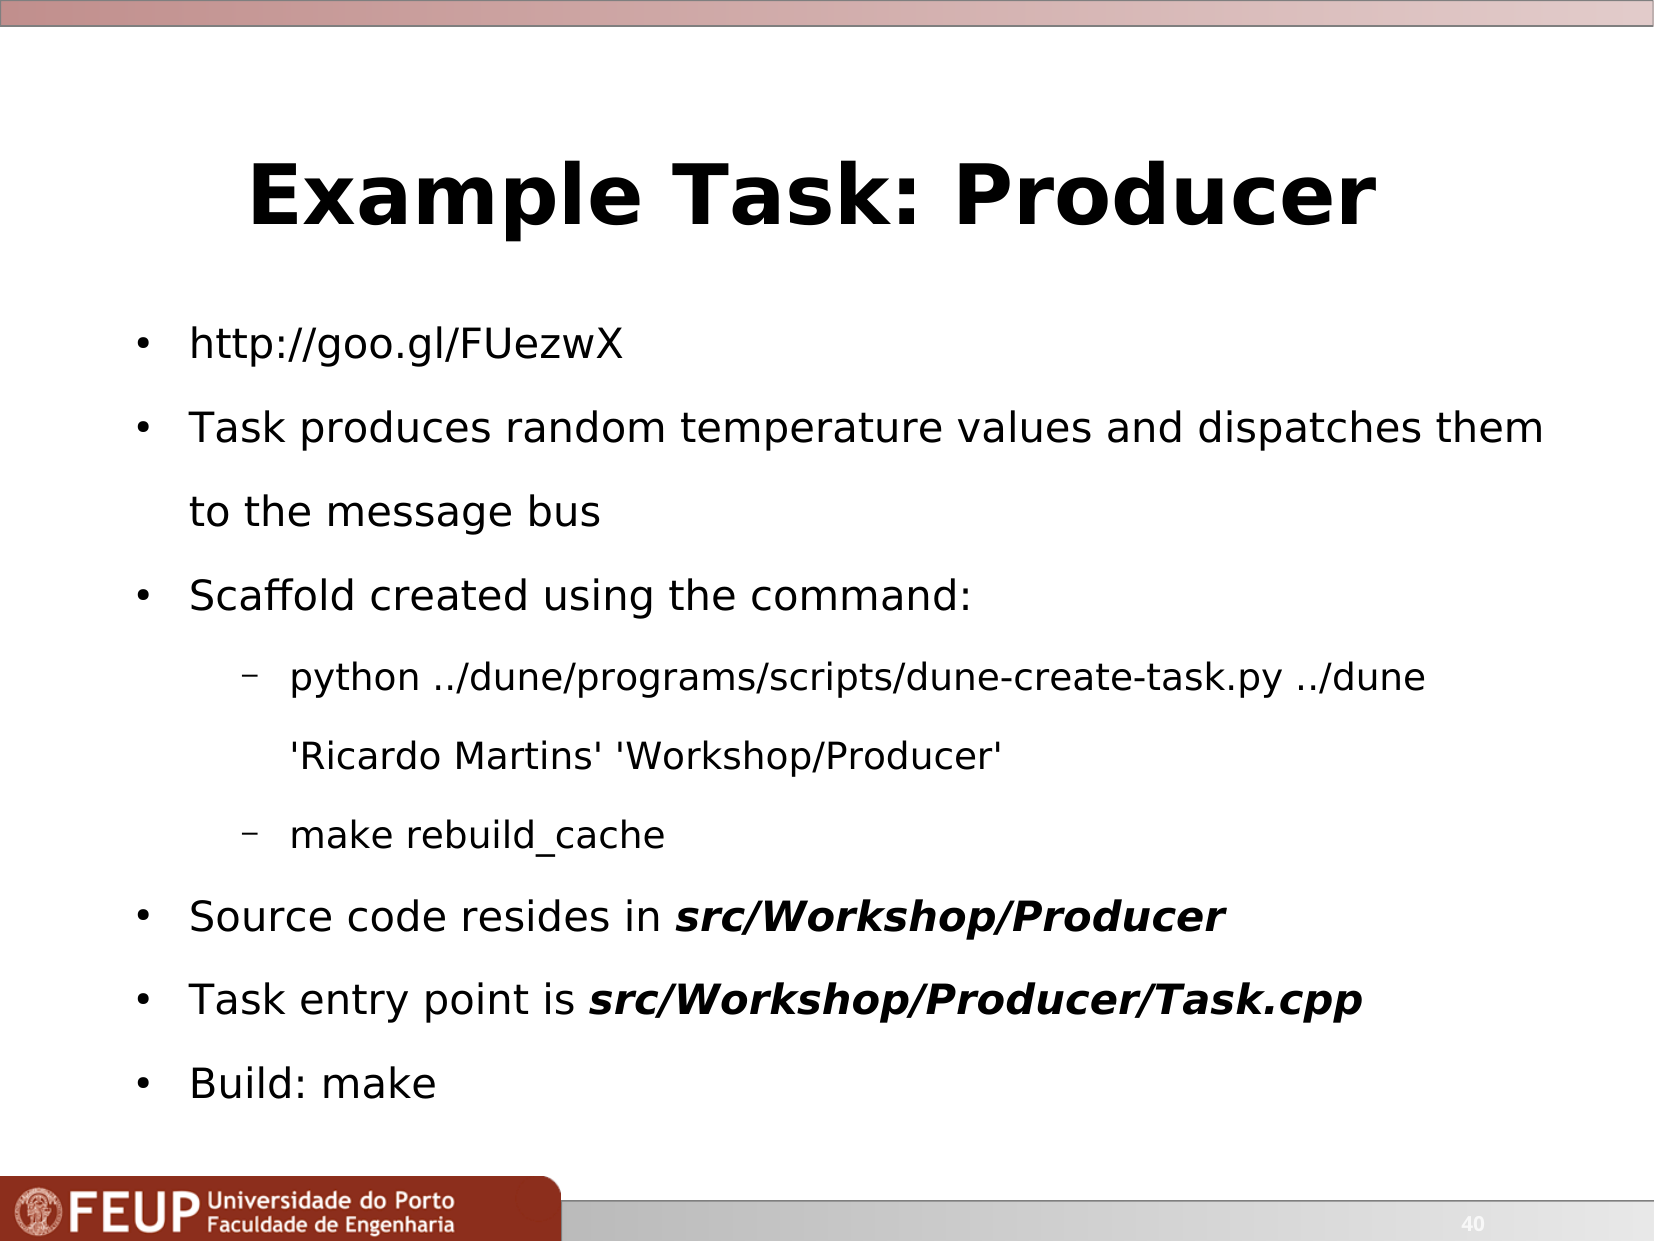

# Example Task: Producer
http://goo.gl/FUezwX
Task produces random temperature values and dispatches them to the message bus
Scaffold created using the command:
python ../dune/programs/scripts/dune-create-task.py ../dune 'Ricardo Martins' 'Workshop/Producer'
make rebuild_cache
Source code resides in src/Workshop/Producer
Task entry point is src/Workshop/Producer/Task.cpp
Build: make